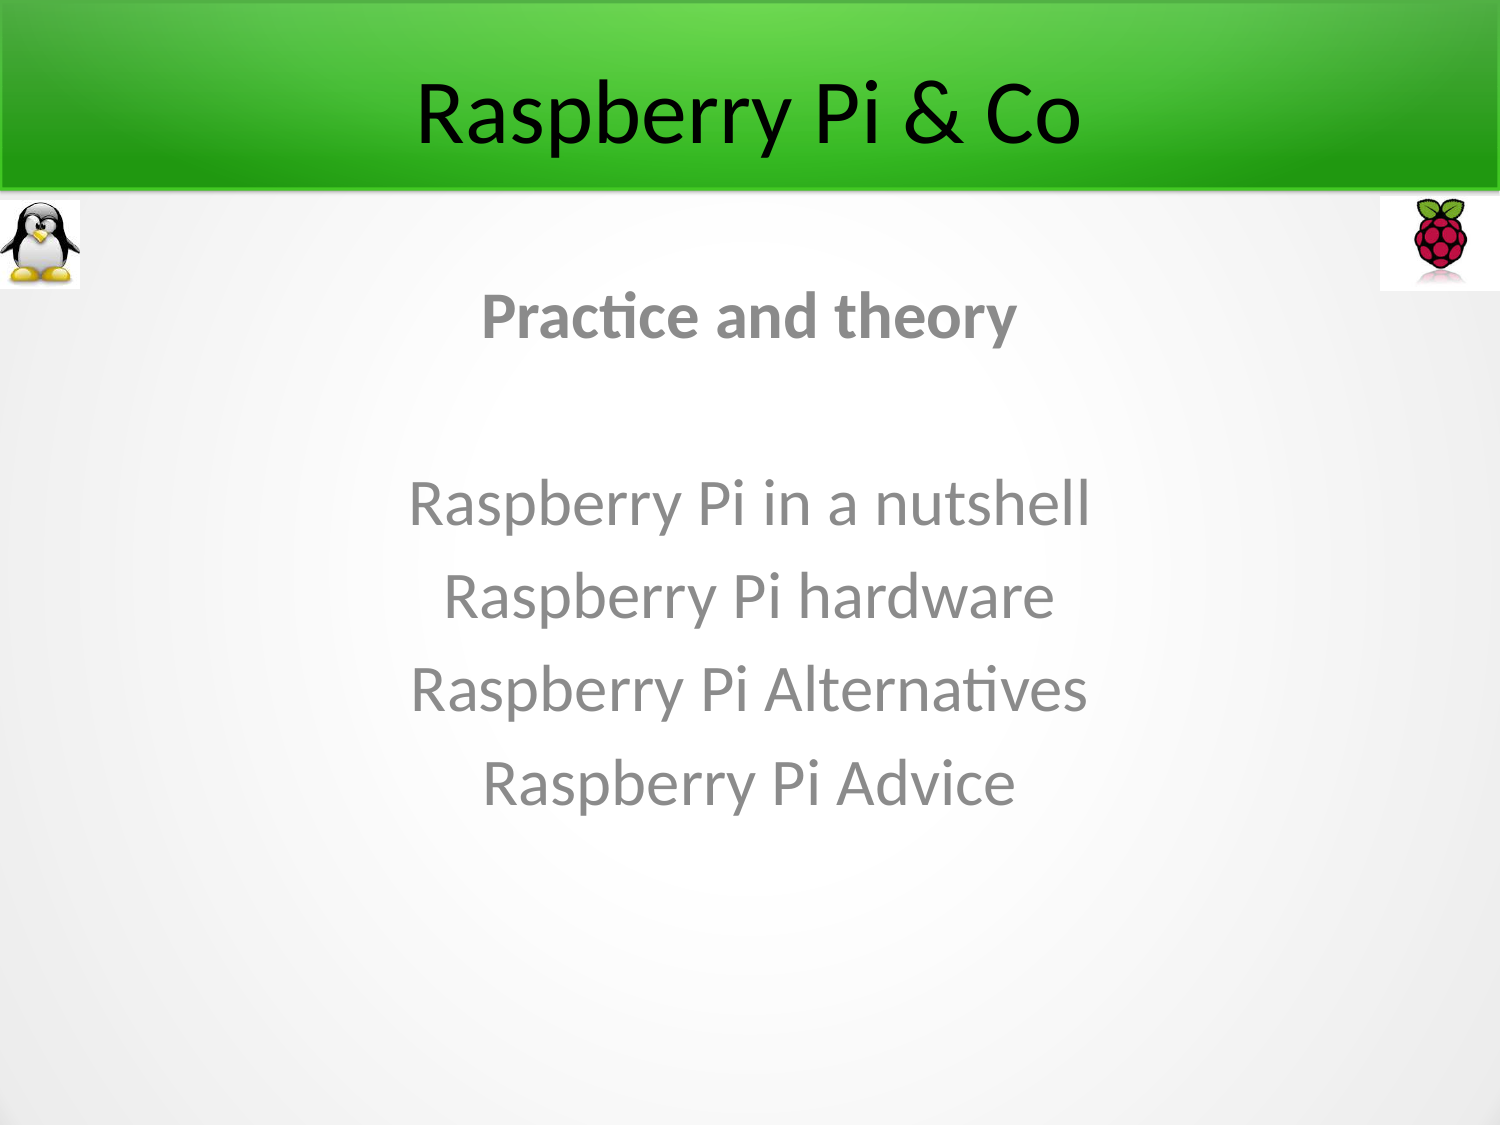

# Raspberry Pi & Co
Practice and theory
Raspberry Pi in a nutshell
Raspberry Pi hardware
Raspberry Pi Alternatives
Raspberry Pi Advice